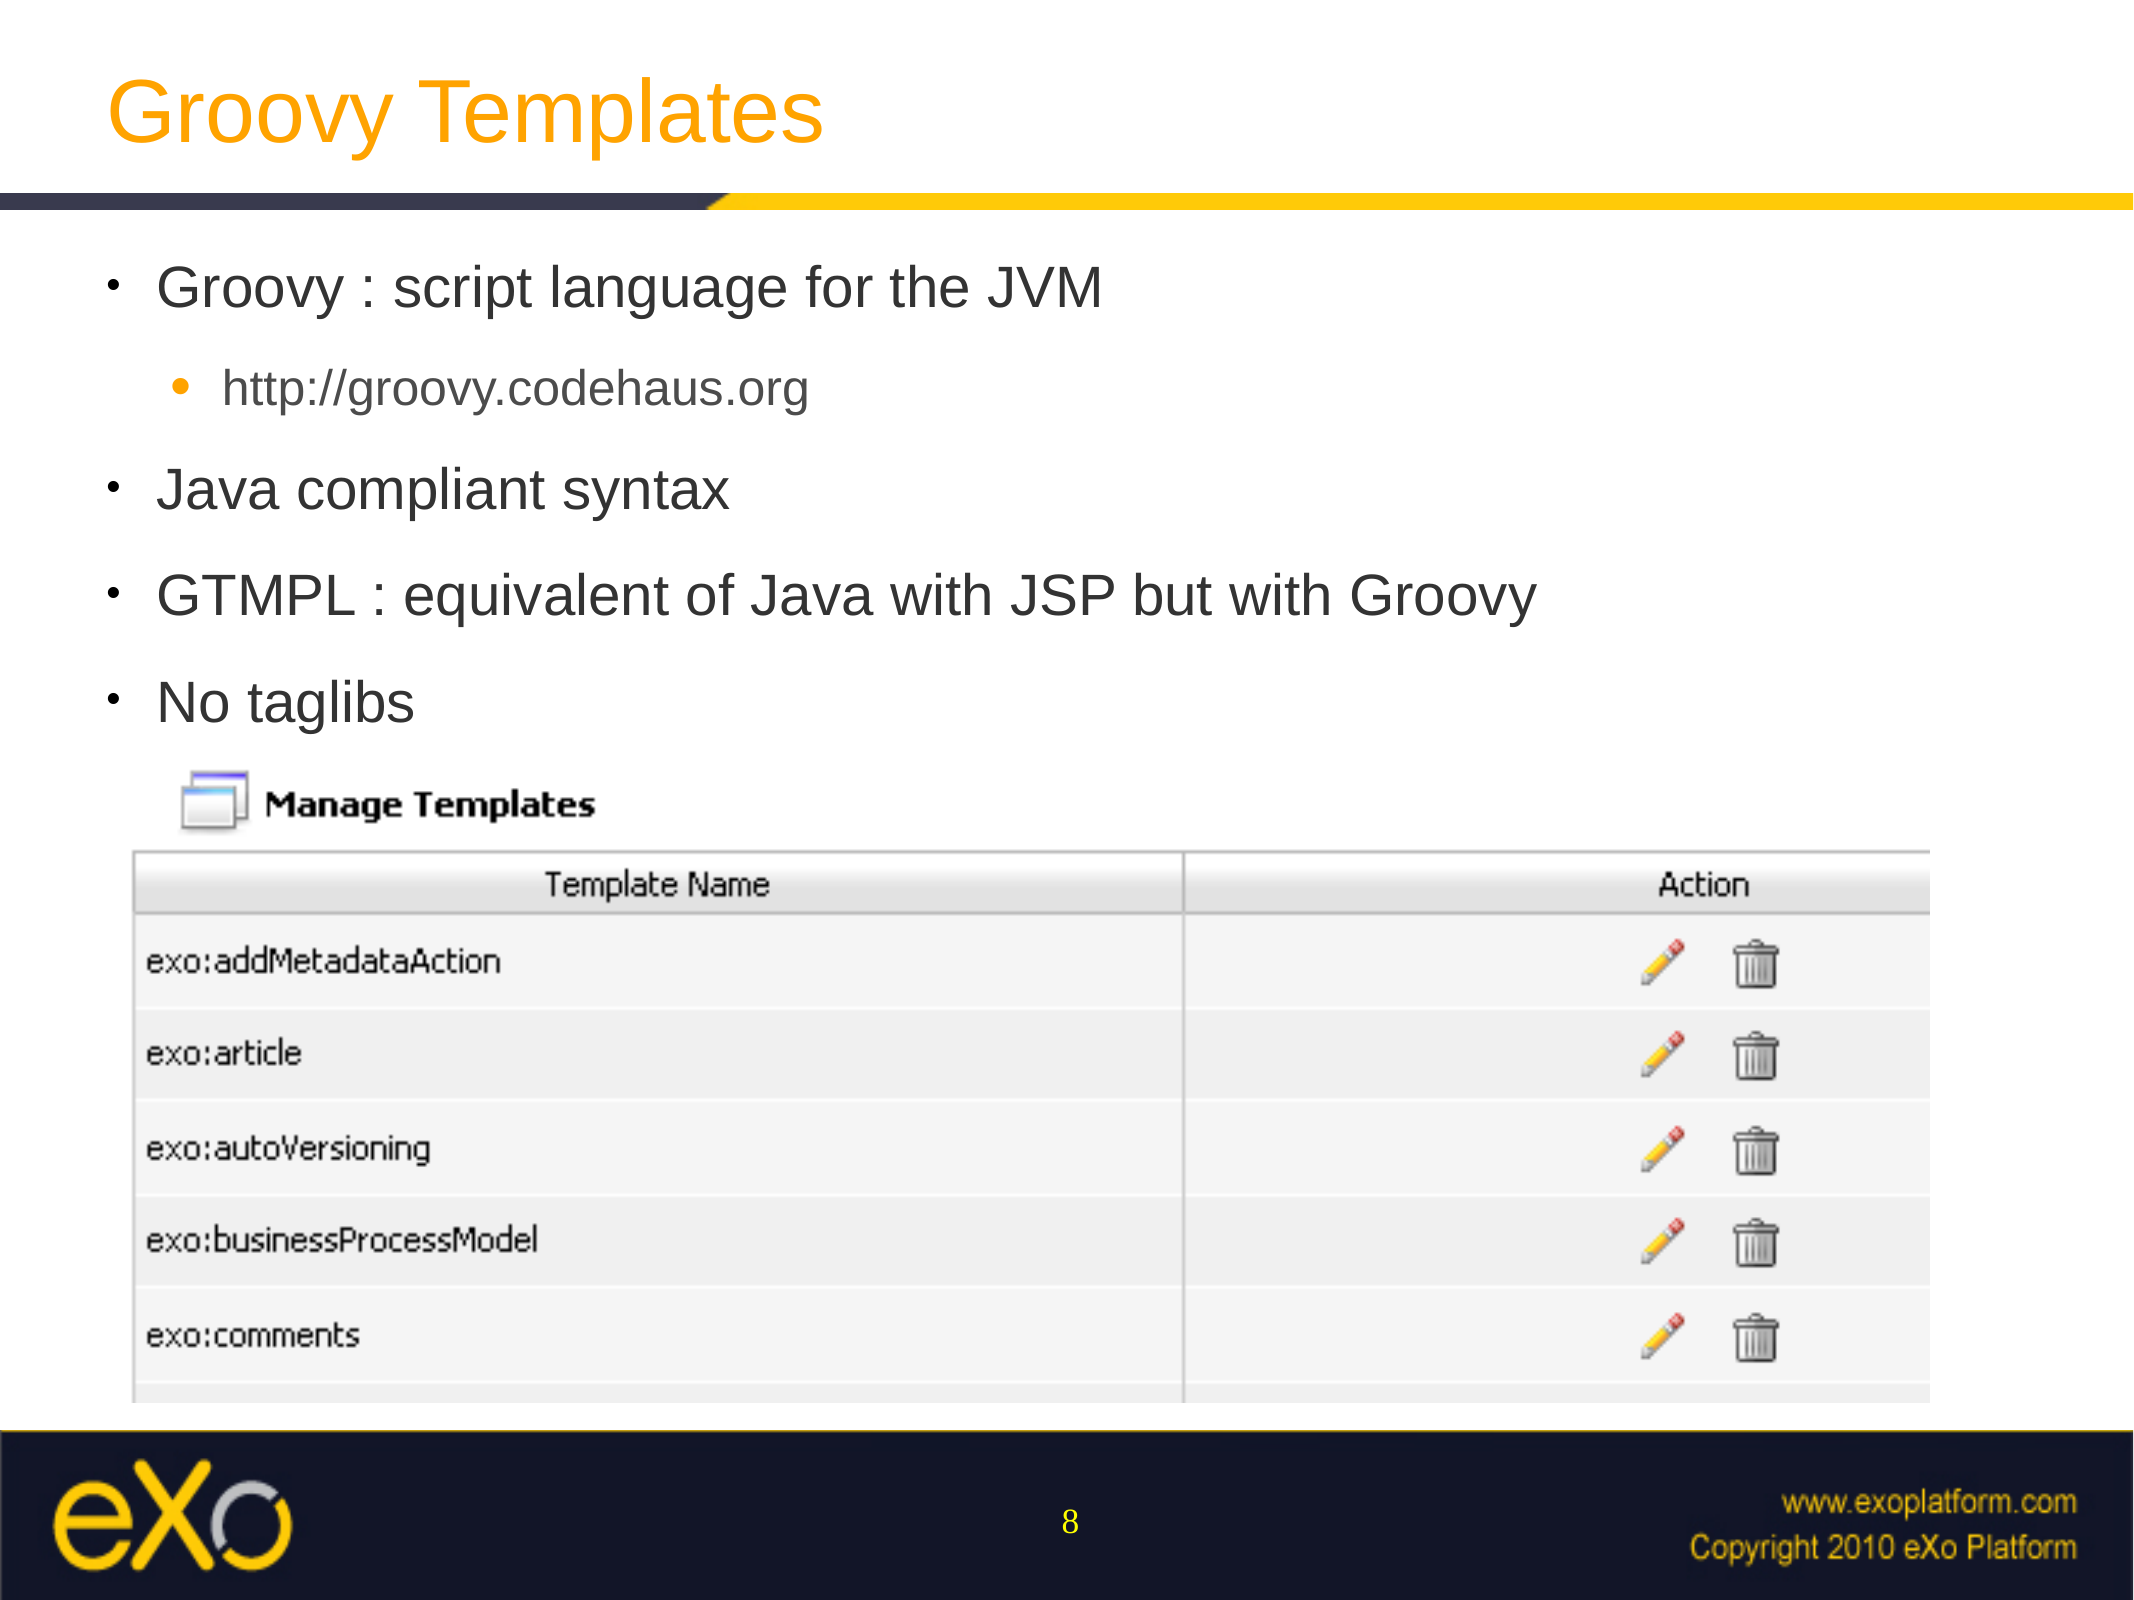

# Groovy Templates
Groovy : script language for the JVM
http://groovy.codehaus.org
Java compliant syntax
GTMPL : equivalent of Java with JSP but with Groovy
No taglibs